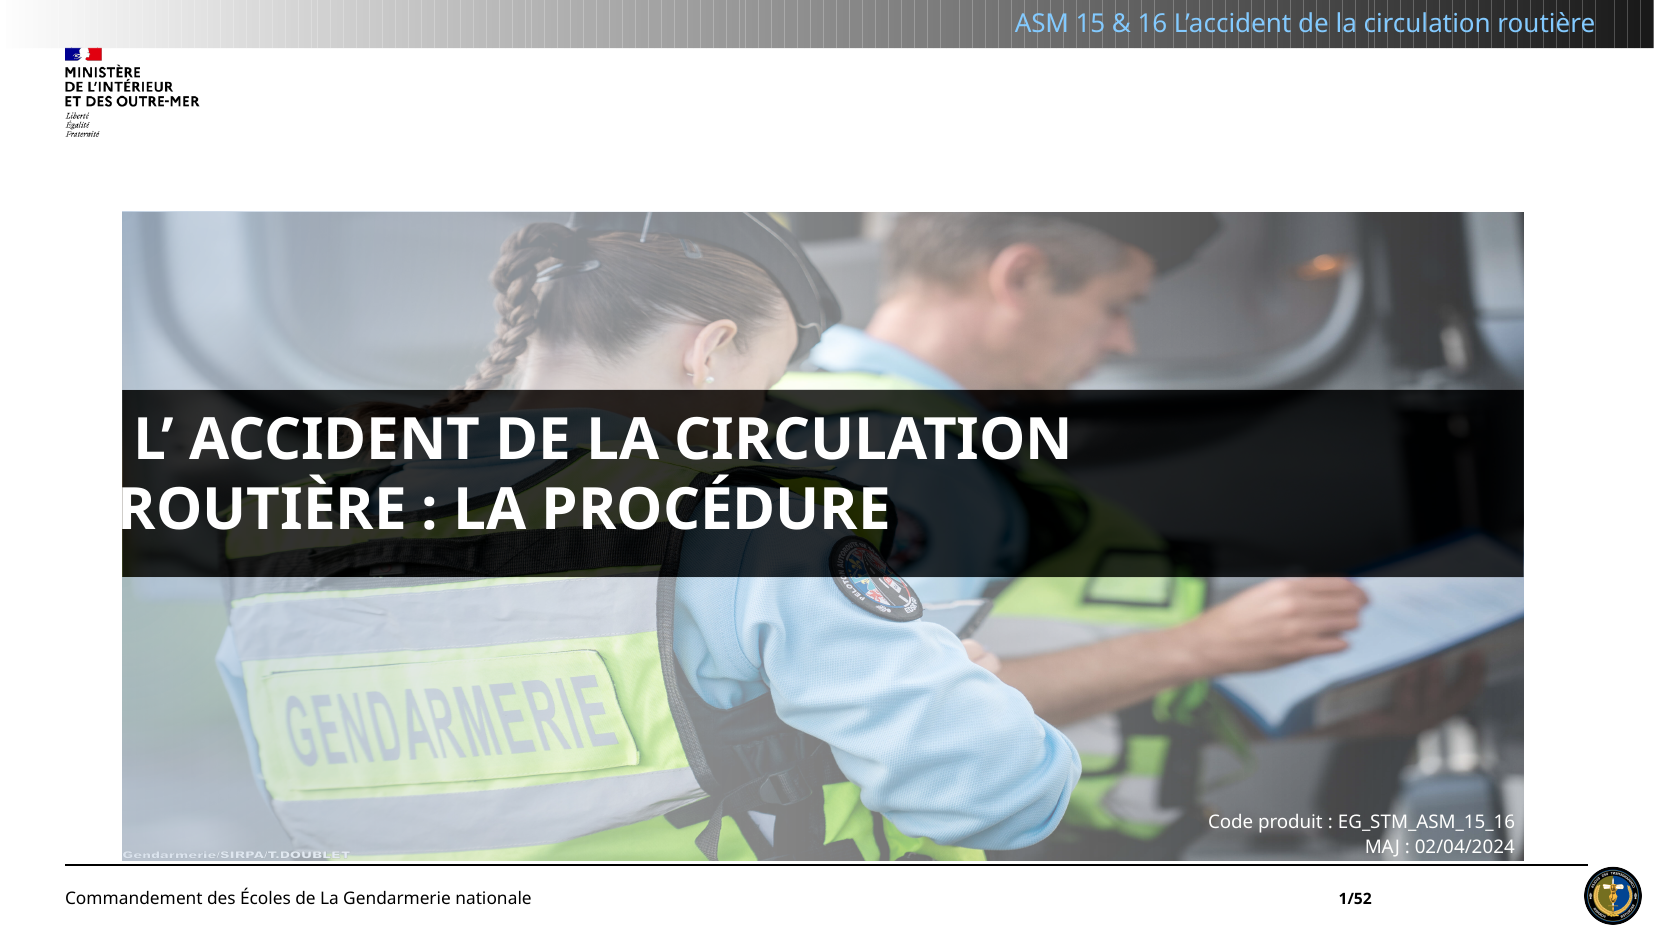

# L’ ACCIDENT DE LA CIRCULATION ROUTIÈRE : LA PROCÉDURE
Code produit : EG_STM_ASM_15_16
MAJ : 02/04/2024